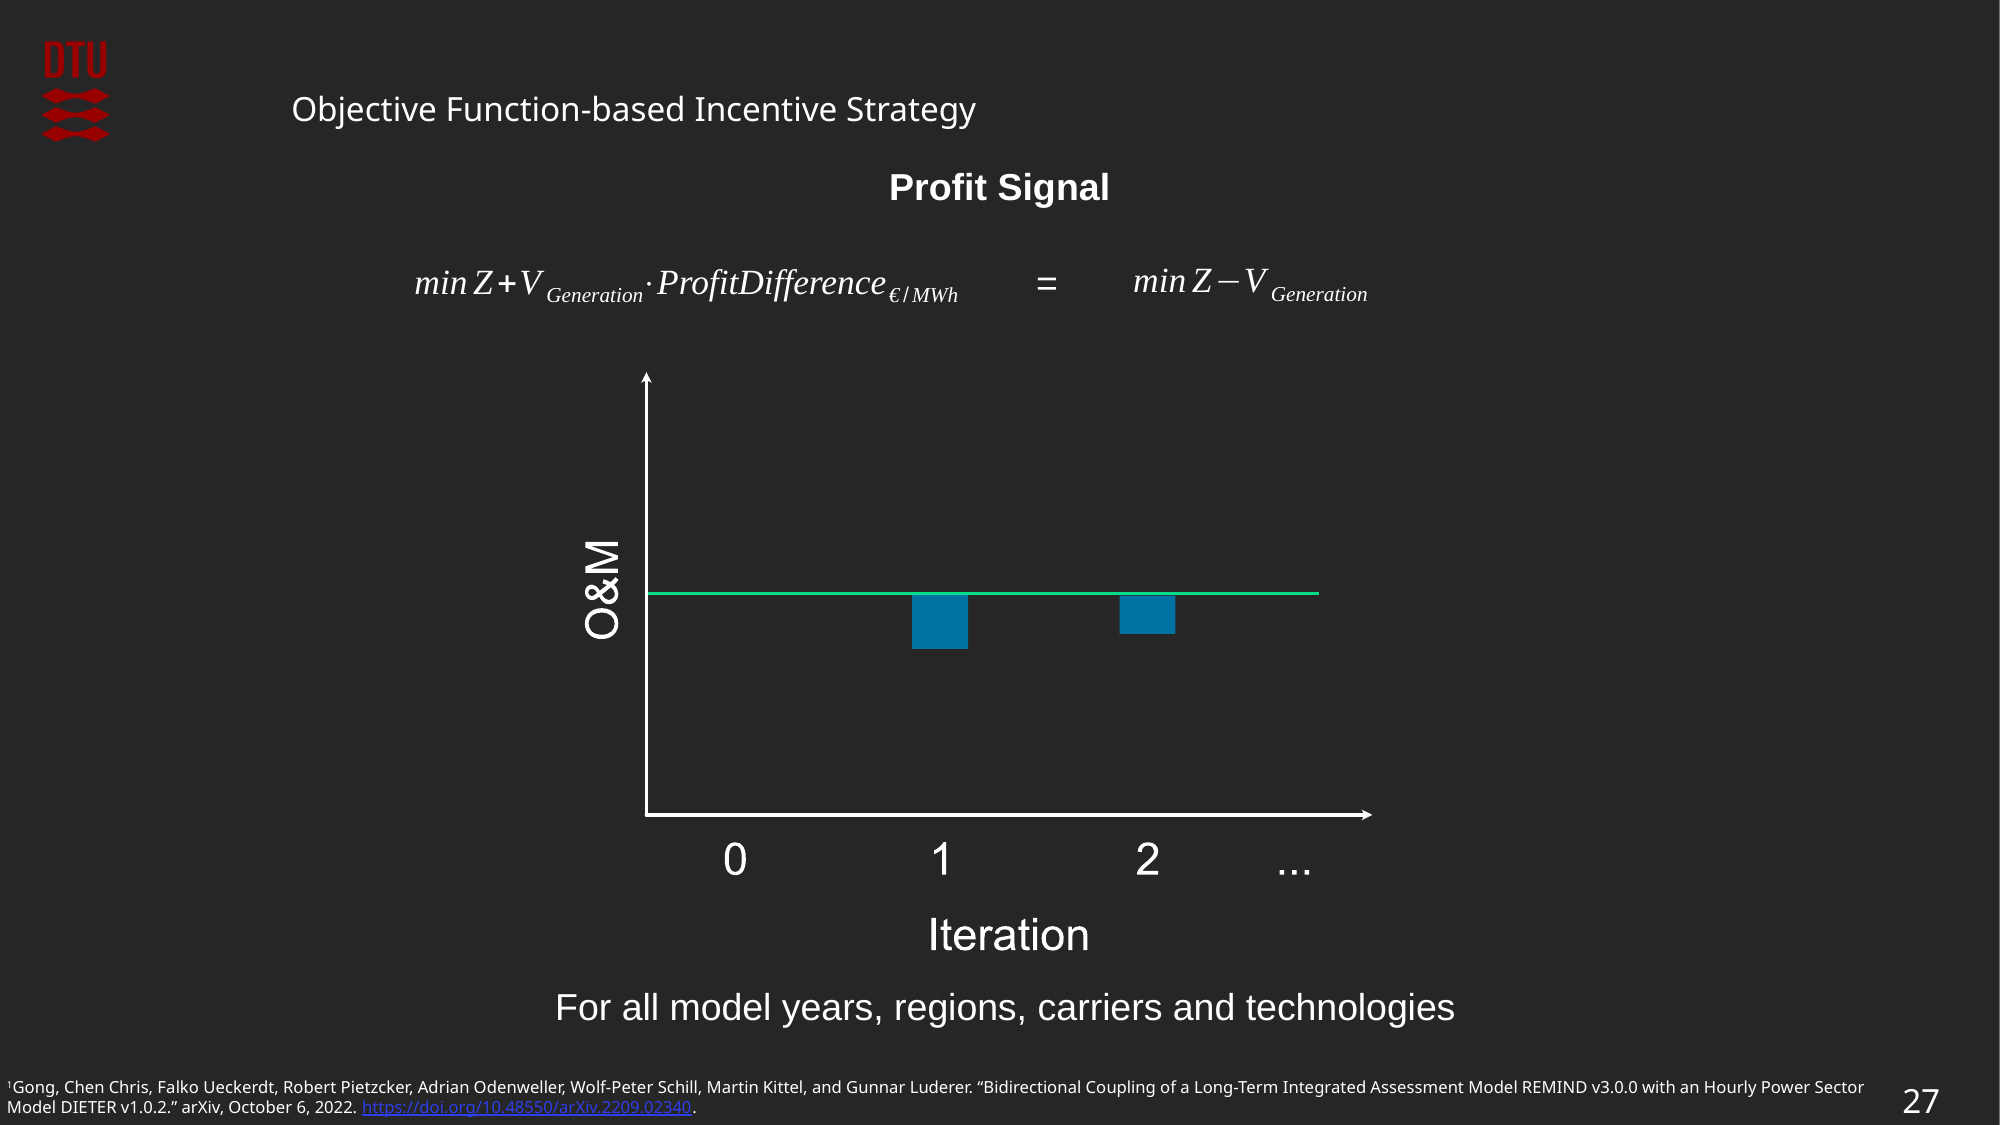

Objective Function-based Incentive Strategy
# Profit Signal
=
For all model years, regions, carriers and technologies
1Gong, Chen Chris, Falko Ueckerdt, Robert Pietzcker, Adrian Odenweller, Wolf-Peter Schill, Martin Kittel, and Gunnar Luderer. “Bidirectional Coupling of a Long-Term Integrated Assessment Model REMIND v3.0.0 with an Hourly Power Sector Model DIETER v1.0.2.” arXiv, October 6, 2022. https://doi.org/10.48550/arXiv.2209.02340.
27